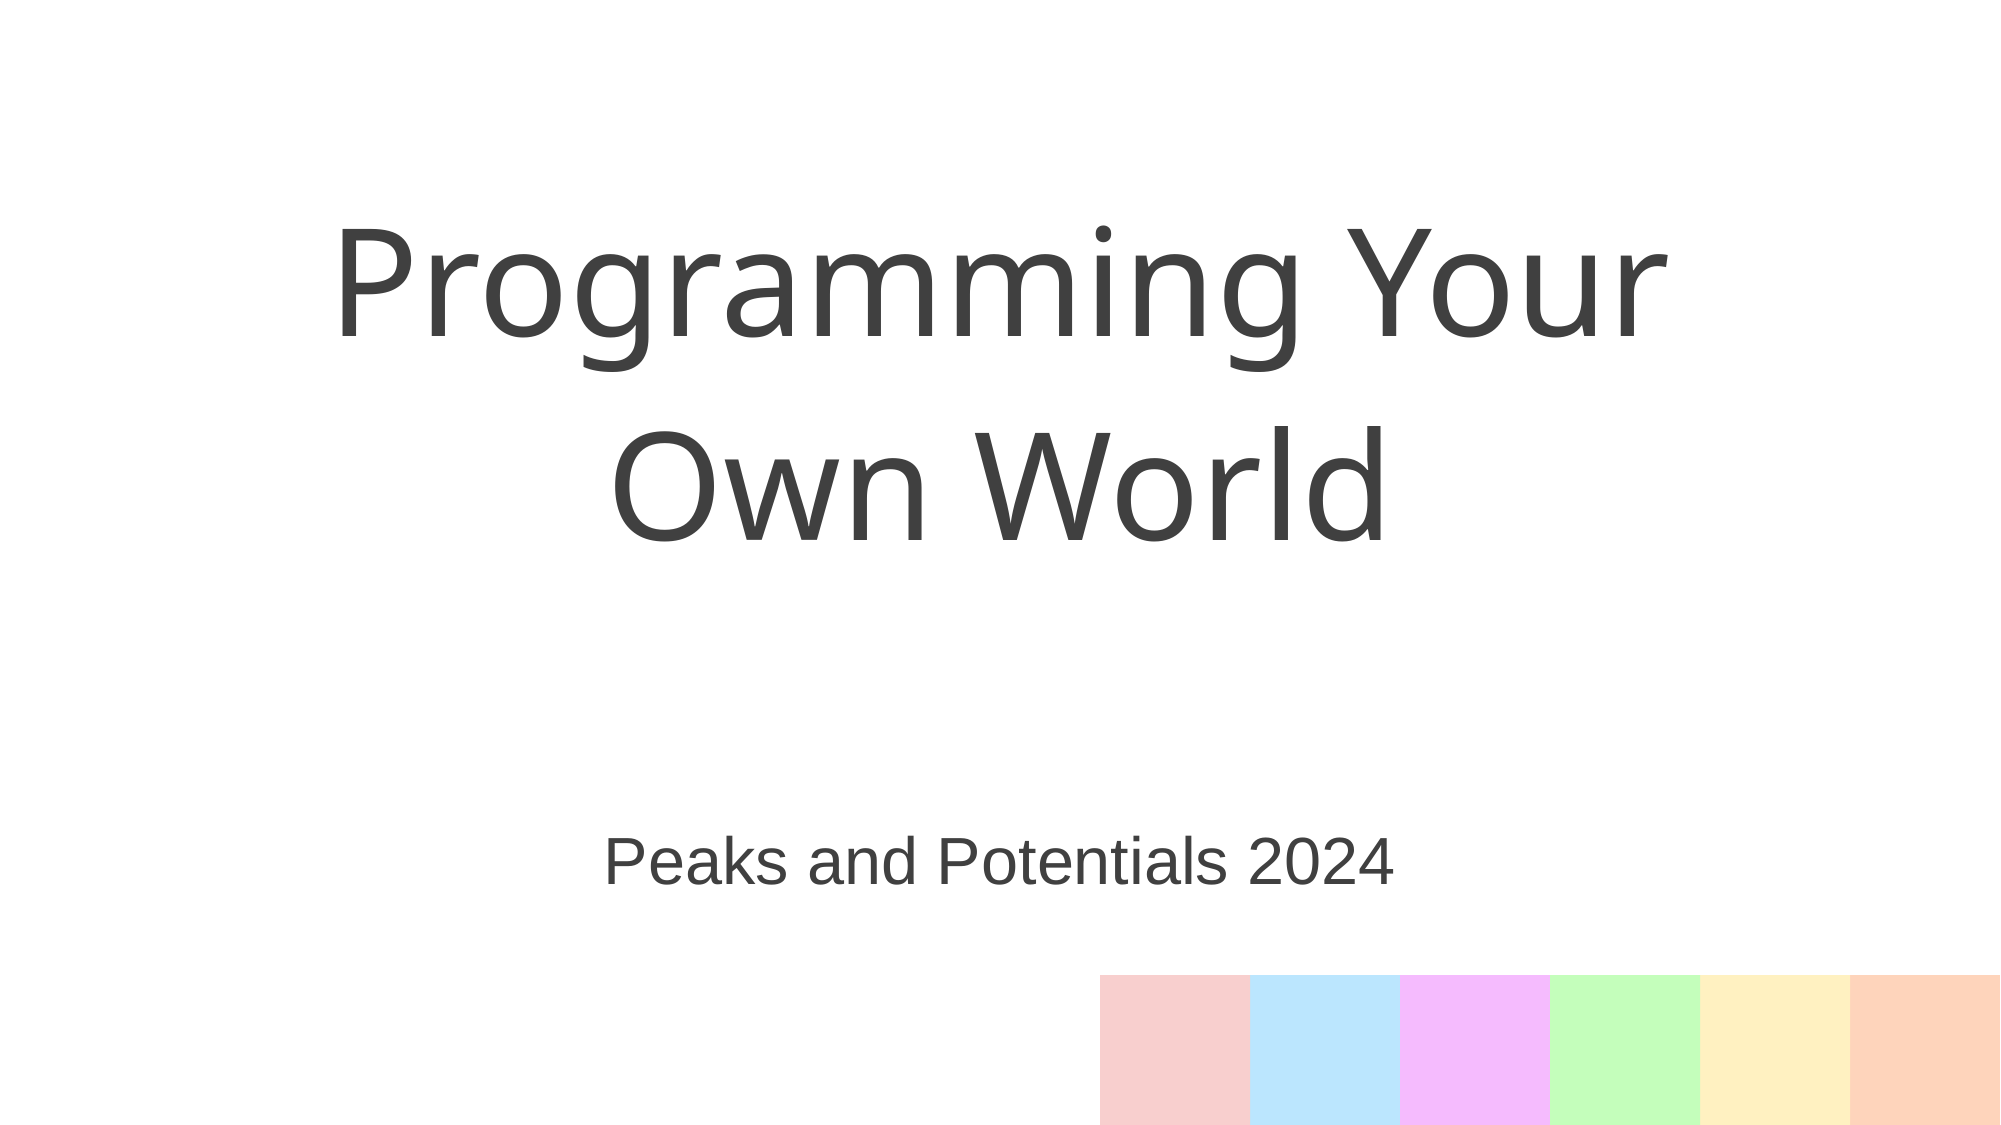

# Programming Your Own World
Peaks and Potentials 2024